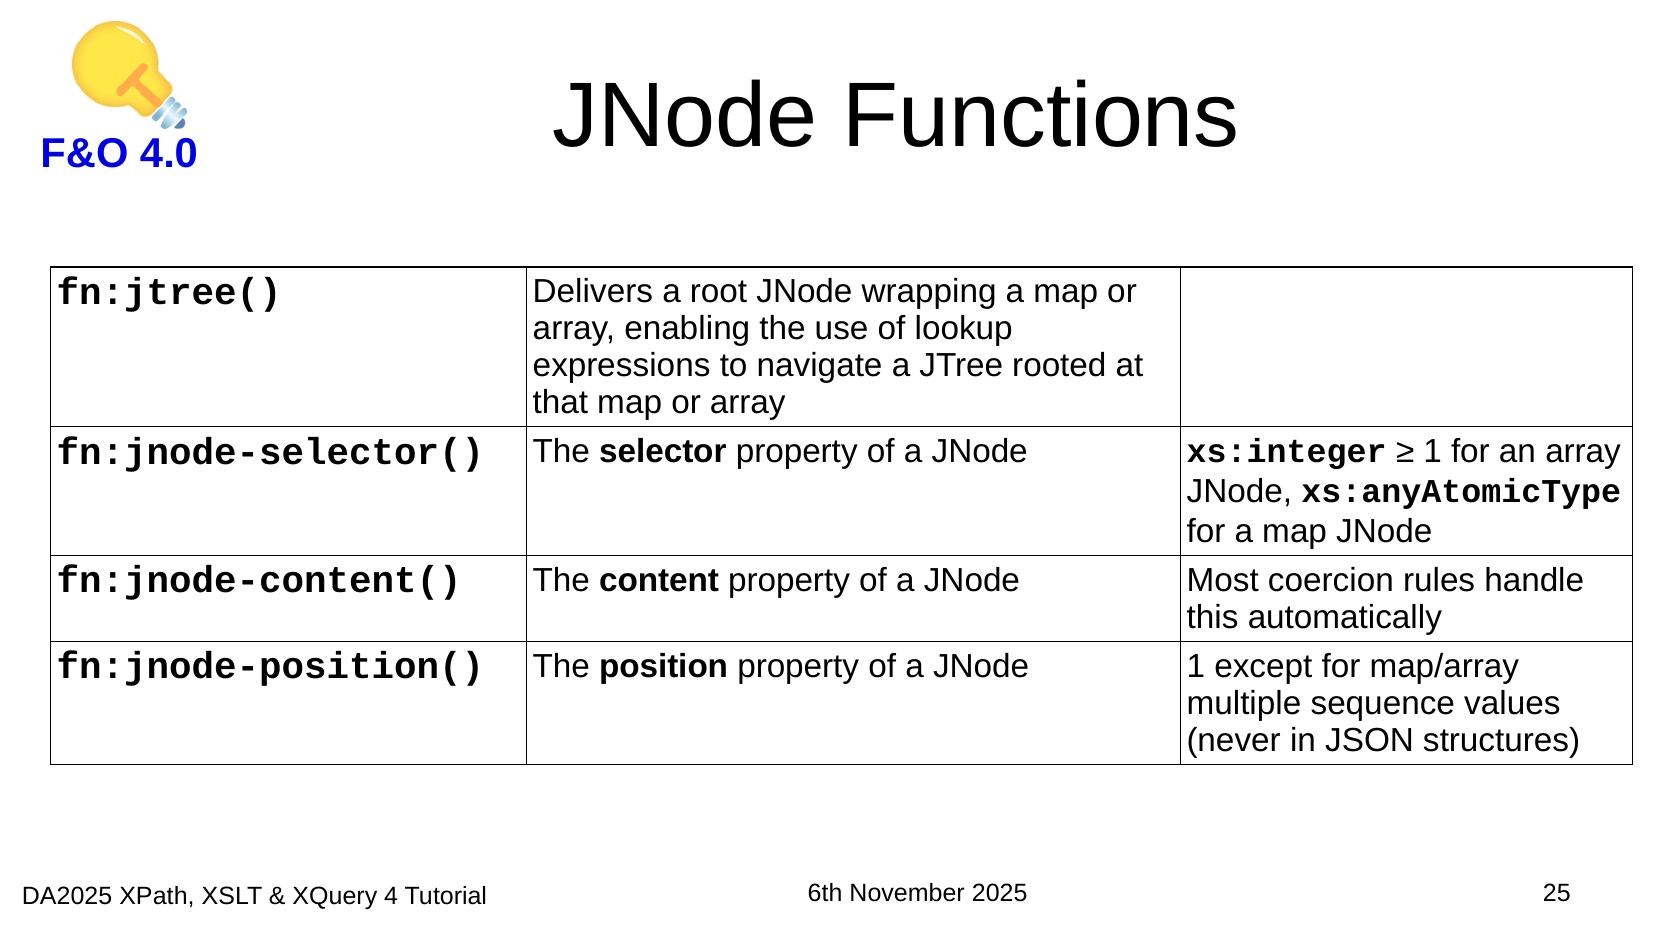

# JNode Functions
| fn:jtree() | Delivers a root JNode wrapping a map or array, enabling the use of lookup expressions to navigate a JTree rooted at that map or array | |
| --- | --- | --- |
| fn:jnode-selector() | The selector property of a JNode | xs:integer ≥ 1 for an array JNode, xs:anyAtomicType for a map JNode |
| fn:jnode-content() | The content property of a JNode | Most coercion rules handle this automatically |
| fn:jnode-position() | The position property of a JNode | 1 except for map/array multiple sequence values (never in JSON structures) |
25
6th November 2025
DA2025 XPath, XSLT & XQuery 4 Tutorial